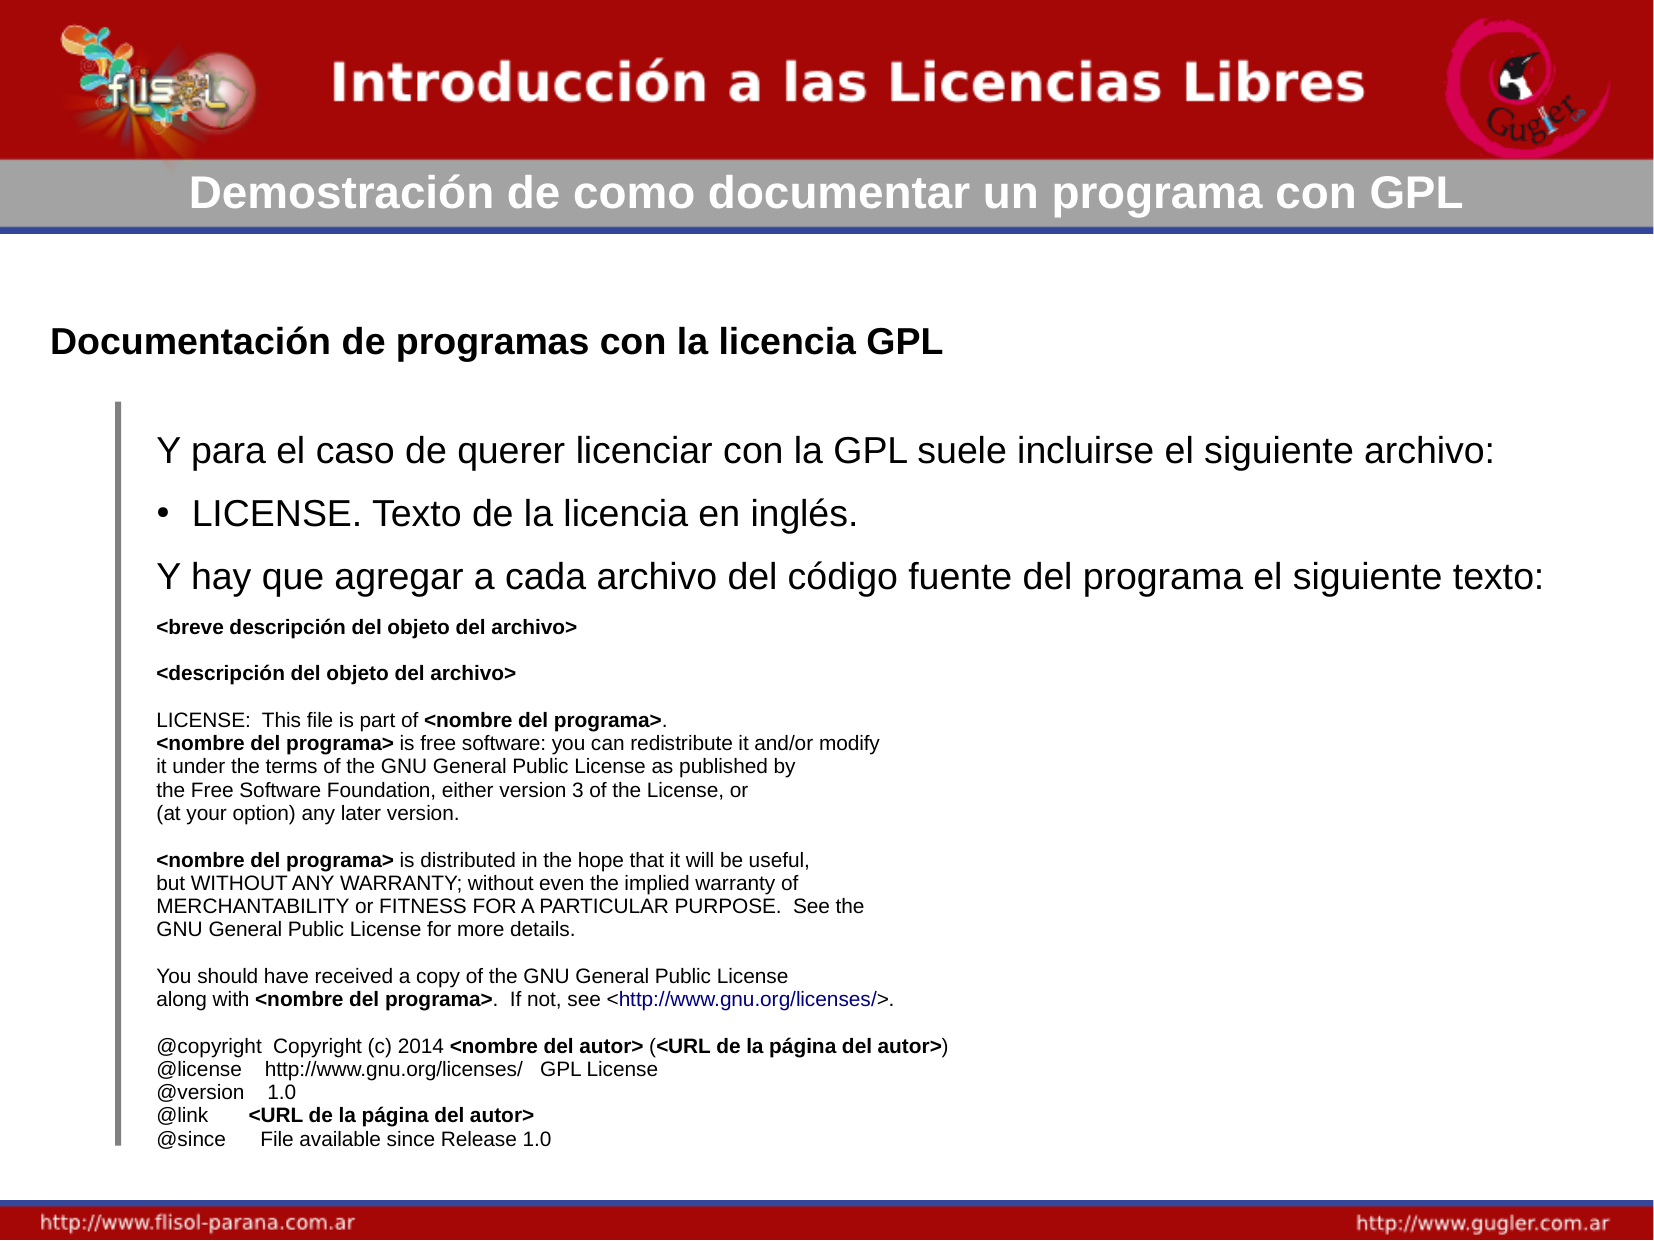

Demostración de como documentar un programa con GPL
Documentación de programas con la licencia GPL
Y para el caso de querer licenciar con la GPL suele incluirse el siguiente archivo:
LICENSE. Texto de la licencia en inglés.
Y hay que agregar a cada archivo del código fuente del programa el siguiente texto:
<breve descripción del objeto del archivo>
<descripción del objeto del archivo>
LICENSE: This file is part of <nombre del programa>.
<nombre del programa> is free software: you can redistribute it and/or modify
it under the terms of the GNU General Public License as published by
the Free Software Foundation, either version 3 of the License, or
(at your option) any later version.
<nombre del programa> is distributed in the hope that it will be useful,
but WITHOUT ANY WARRANTY; without even the implied warranty of
MERCHANTABILITY or FITNESS FOR A PARTICULAR PURPOSE. See the
GNU General Public License for more details.
You should have received a copy of the GNU General Public License
along with <nombre del programa>. If not, see <http://www.gnu.org/licenses/>.
@copyright Copyright (c) 2014 <nombre del autor> (<URL de la página del autor>)
@license http://www.gnu.org/licenses/ GPL License
@version 1.0
@link <URL de la página del autor>
@since File available since Release 1.0